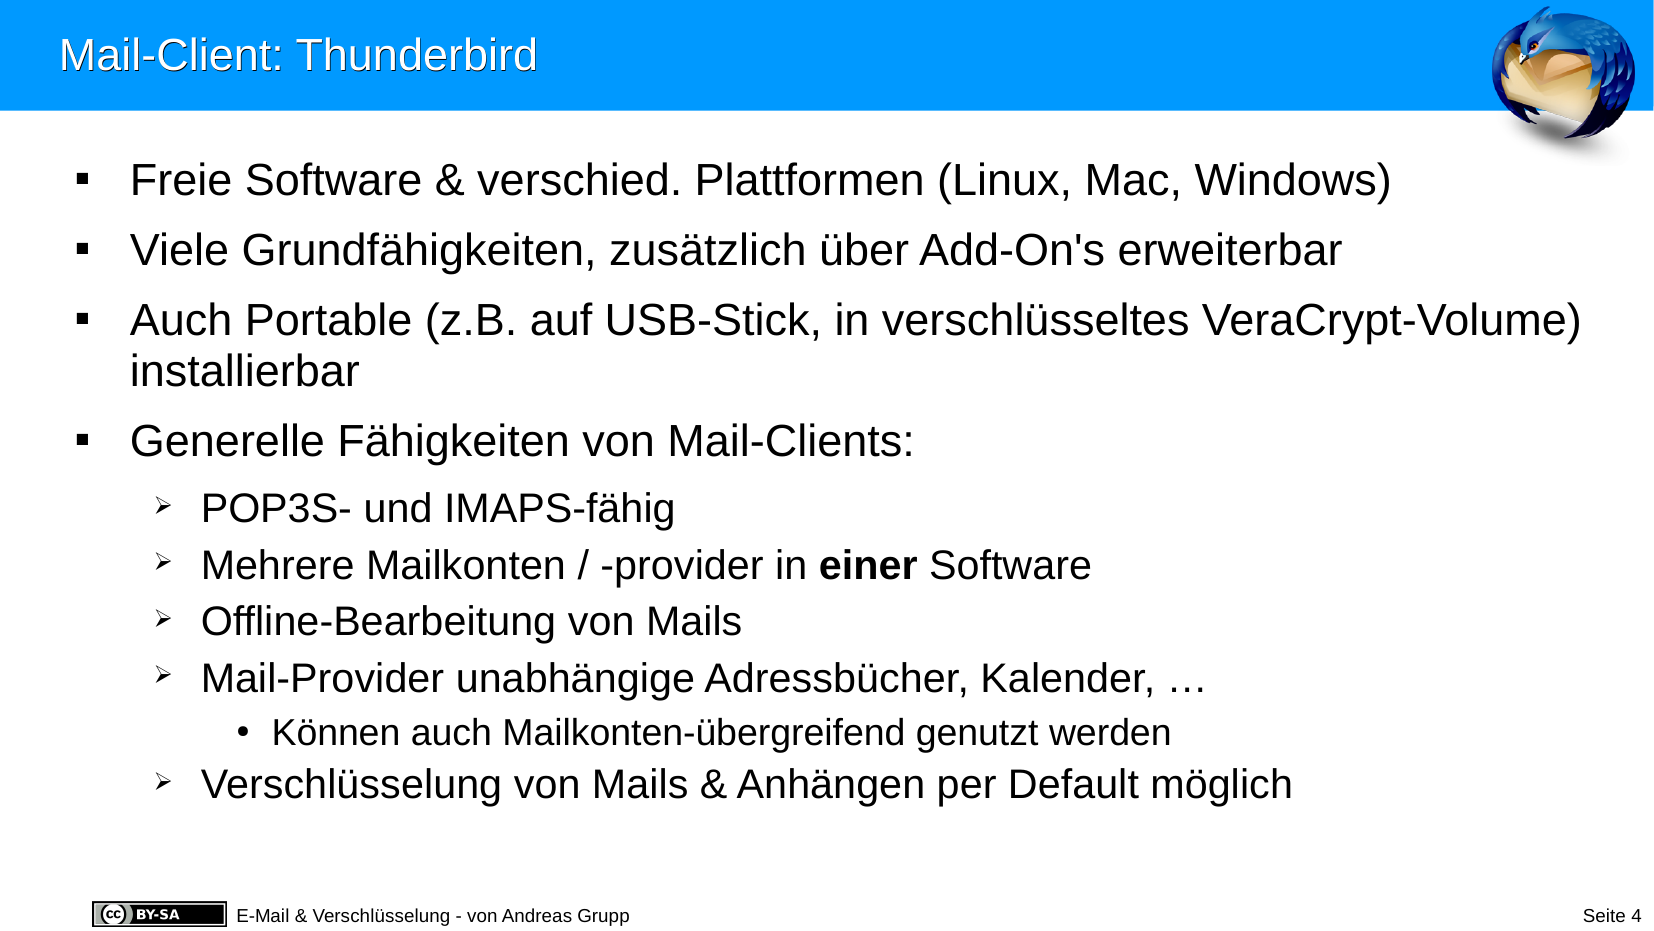

# Mail-Client: Thunderbird
Freie Software & verschied. Plattformen (Linux, Mac, Windows)
Viele Grundfähigkeiten, zusätzlich über Add-On's erweiterbar
Auch Portable (z.B. auf USB-Stick, in verschlüsseltes VeraCrypt-Volume) installierbar
Generelle Fähigkeiten von Mail-Clients:
POP3S- und IMAPS-fähig
Mehrere Mailkonten / -provider in einer Software
Offline-Bearbeitung von Mails
Mail-Provider unabhängige Adressbücher, Kalender, …
Können auch Mailkonten-übergreifend genutzt werden
Verschlüsselung von Mails & Anhängen per Default möglich
E-Mail & Verschlüsselung - von Andreas Grupp
4